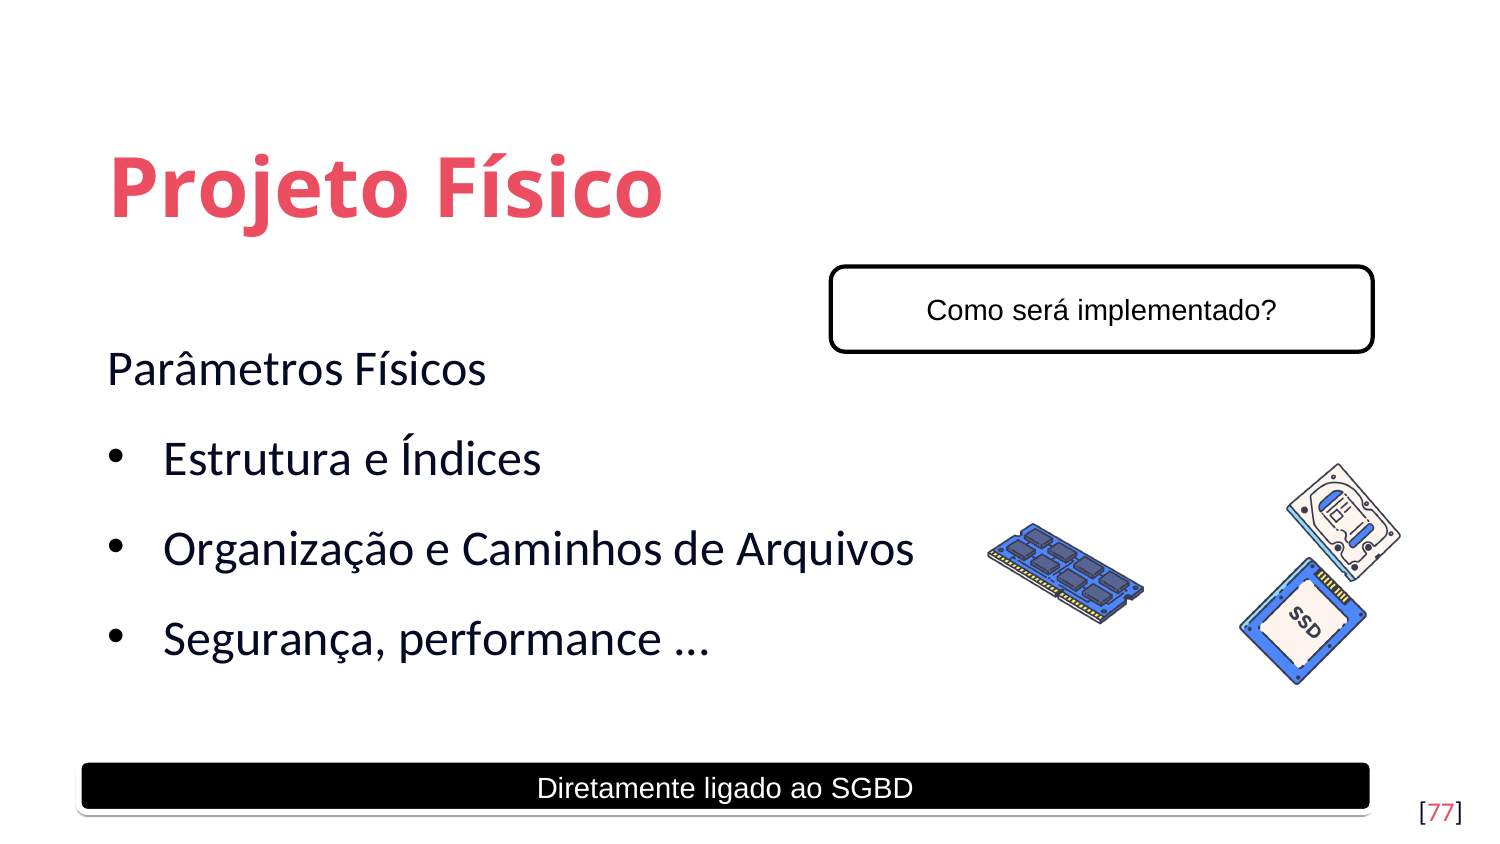

Projeto Físico
Parâmetros Físicos
Estrutura e Índices
Organização e Caminhos de Arquivos
Segurança, performance ...
Como será implementado?
Diretamente ligado ao SGBD